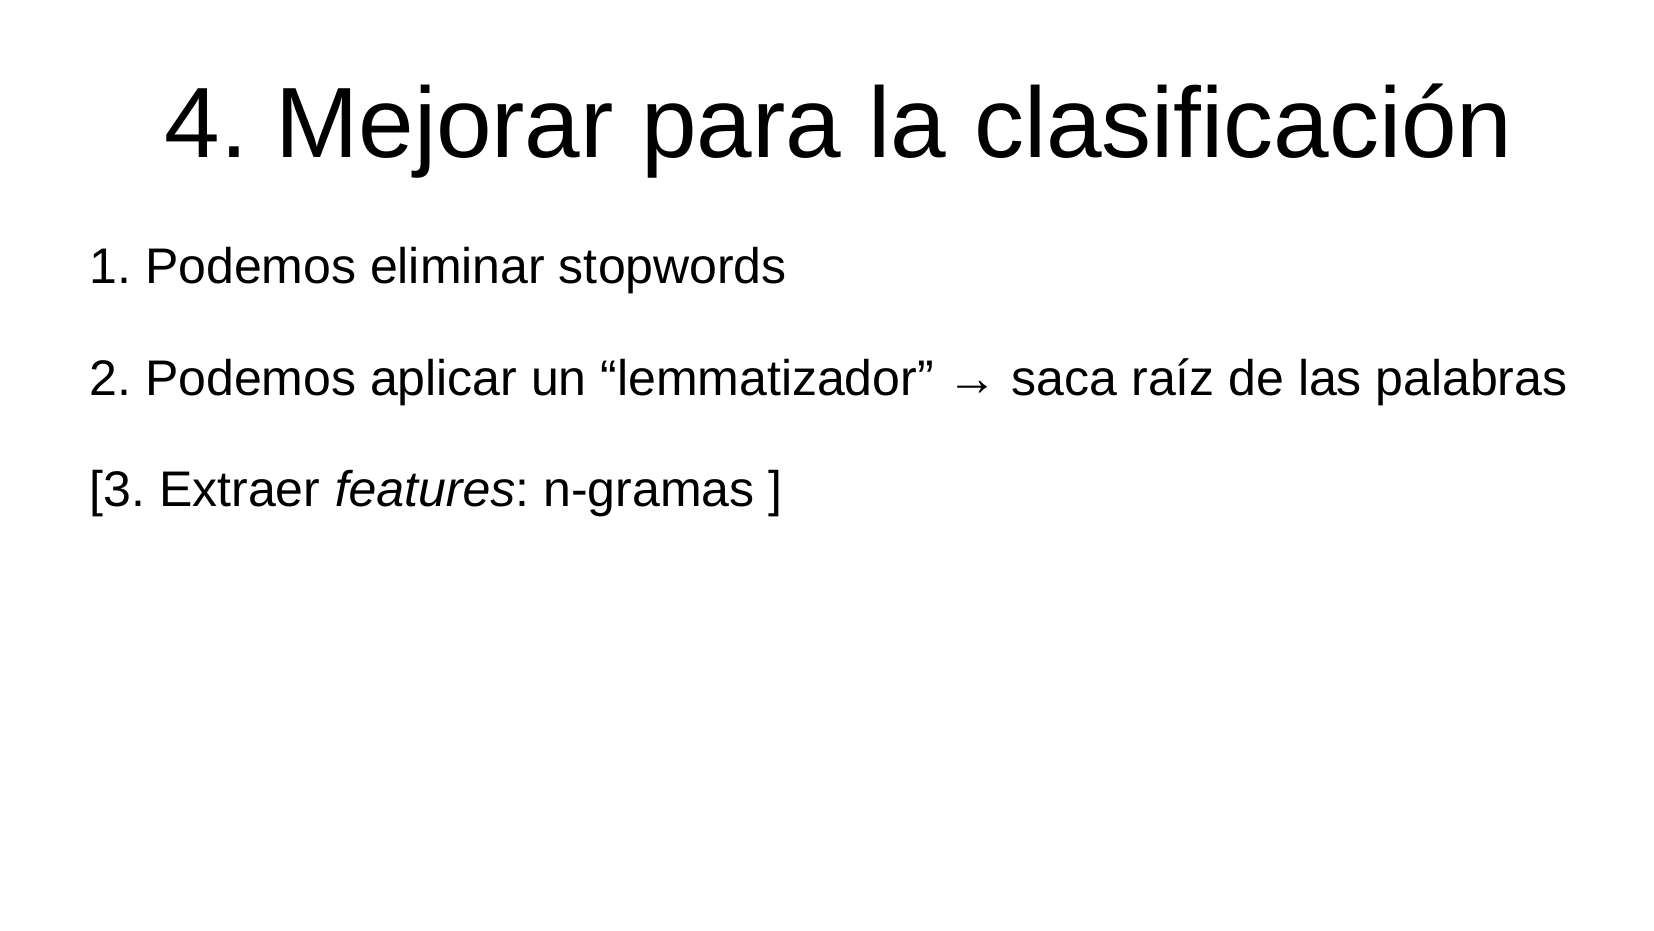

4. Mejorar para la clasificación
1. Podemos eliminar stopwords
2. Podemos aplicar un “lemmatizador” → saca raíz de las palabras
[3. Extraer features: n-gramas ]